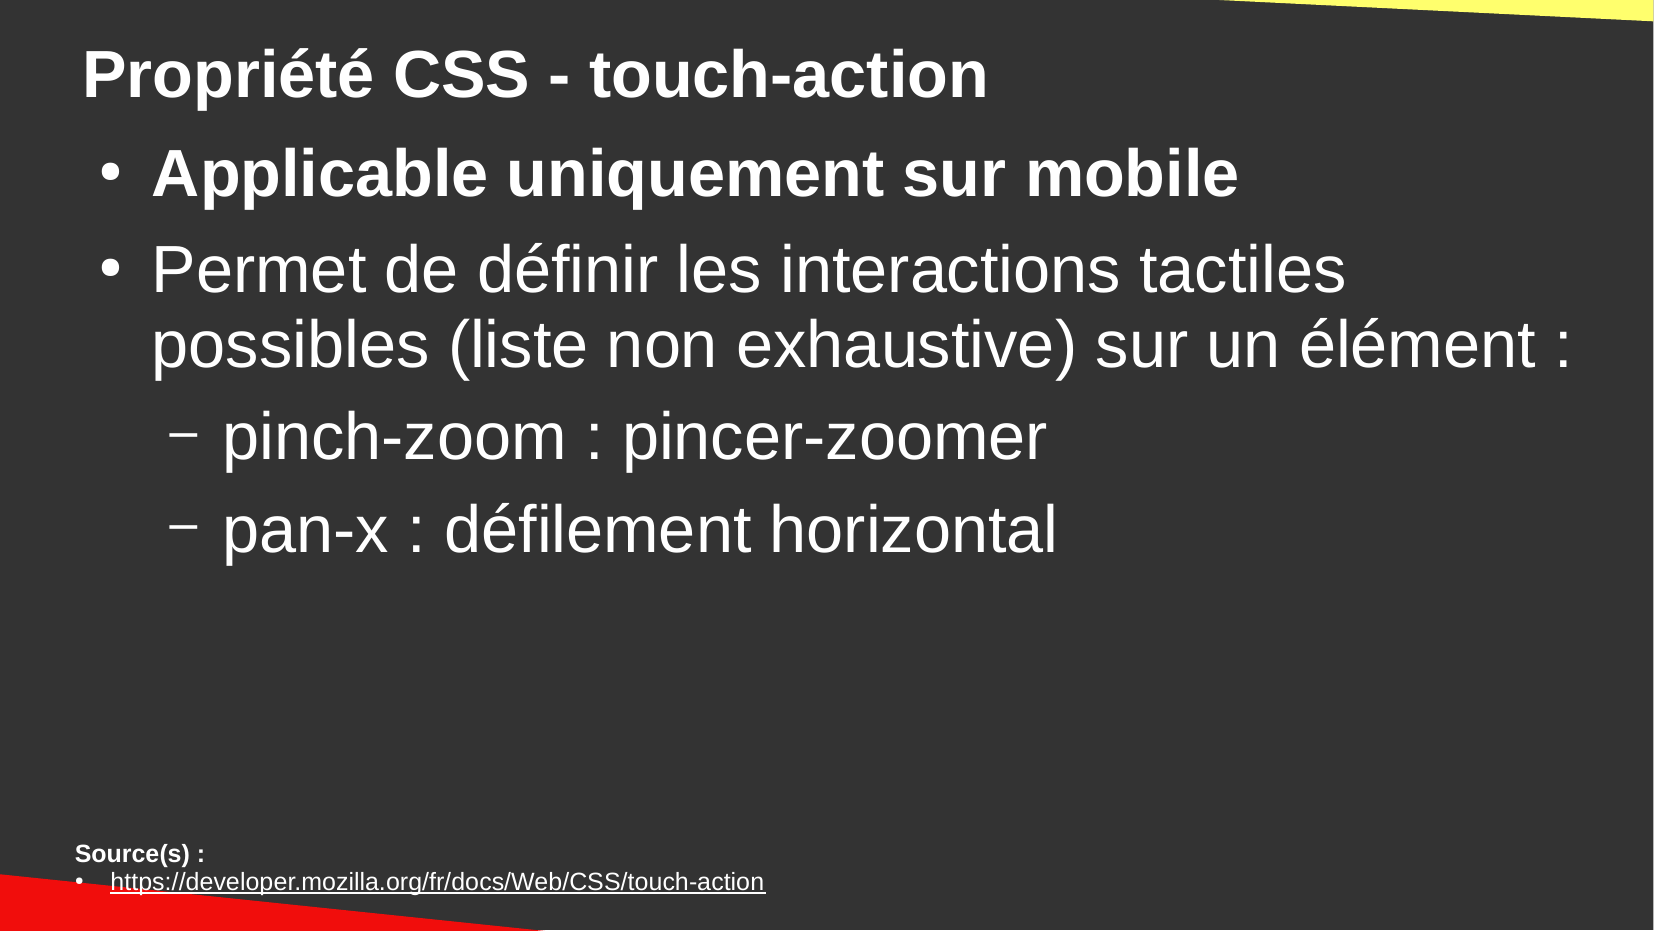

# Propriété CSS - touch-action
Applicable uniquement sur mobile
Permet de définir les interactions tactiles possibles (liste non exhaustive) sur un élément :
pinch-zoom : pincer-zoomer
pan-x : défilement horizontal
Source(s) :
https://developer.mozilla.org/fr/docs/Web/CSS/touch-action